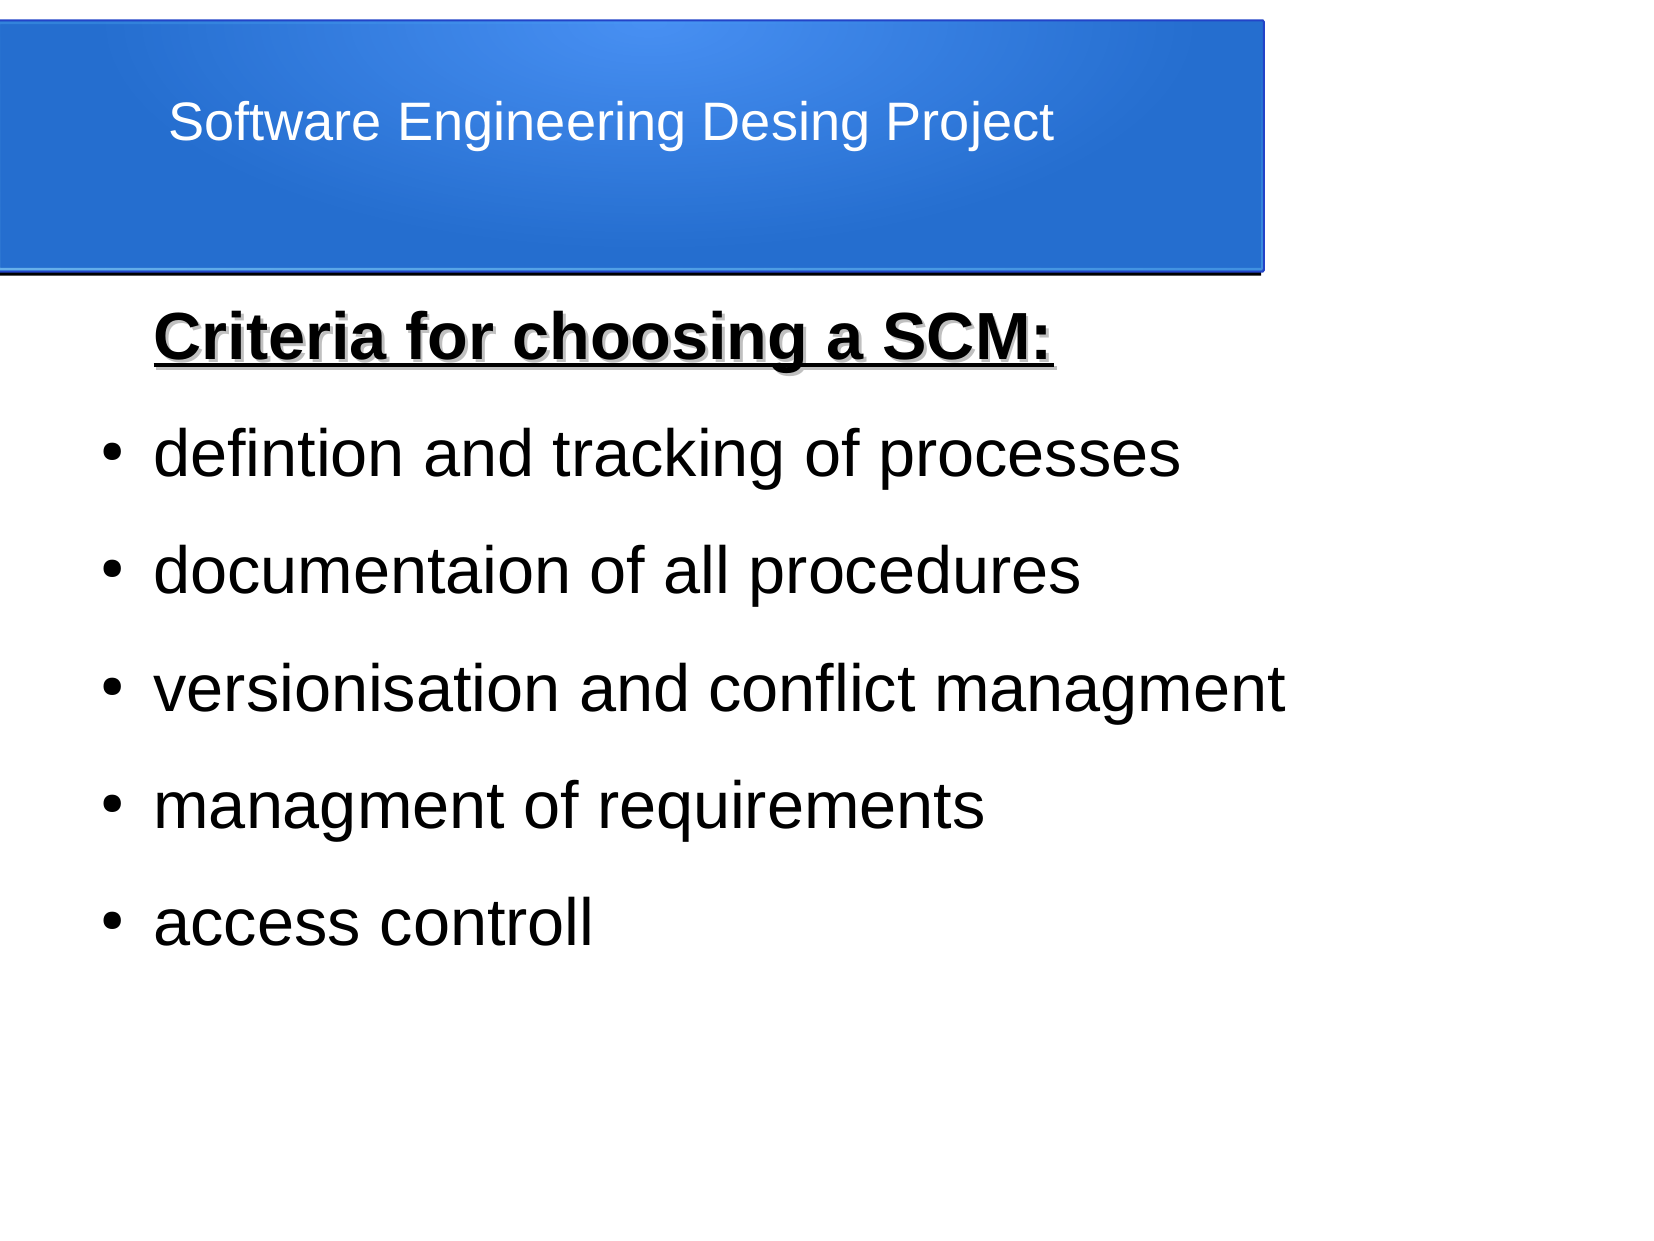

Software Engineering Desing Project
# Criteria for choosing a SCM:
defintion and tracking of processes
documentaion of all procedures
versionisation and conflict managment
managment of requirements
access controll